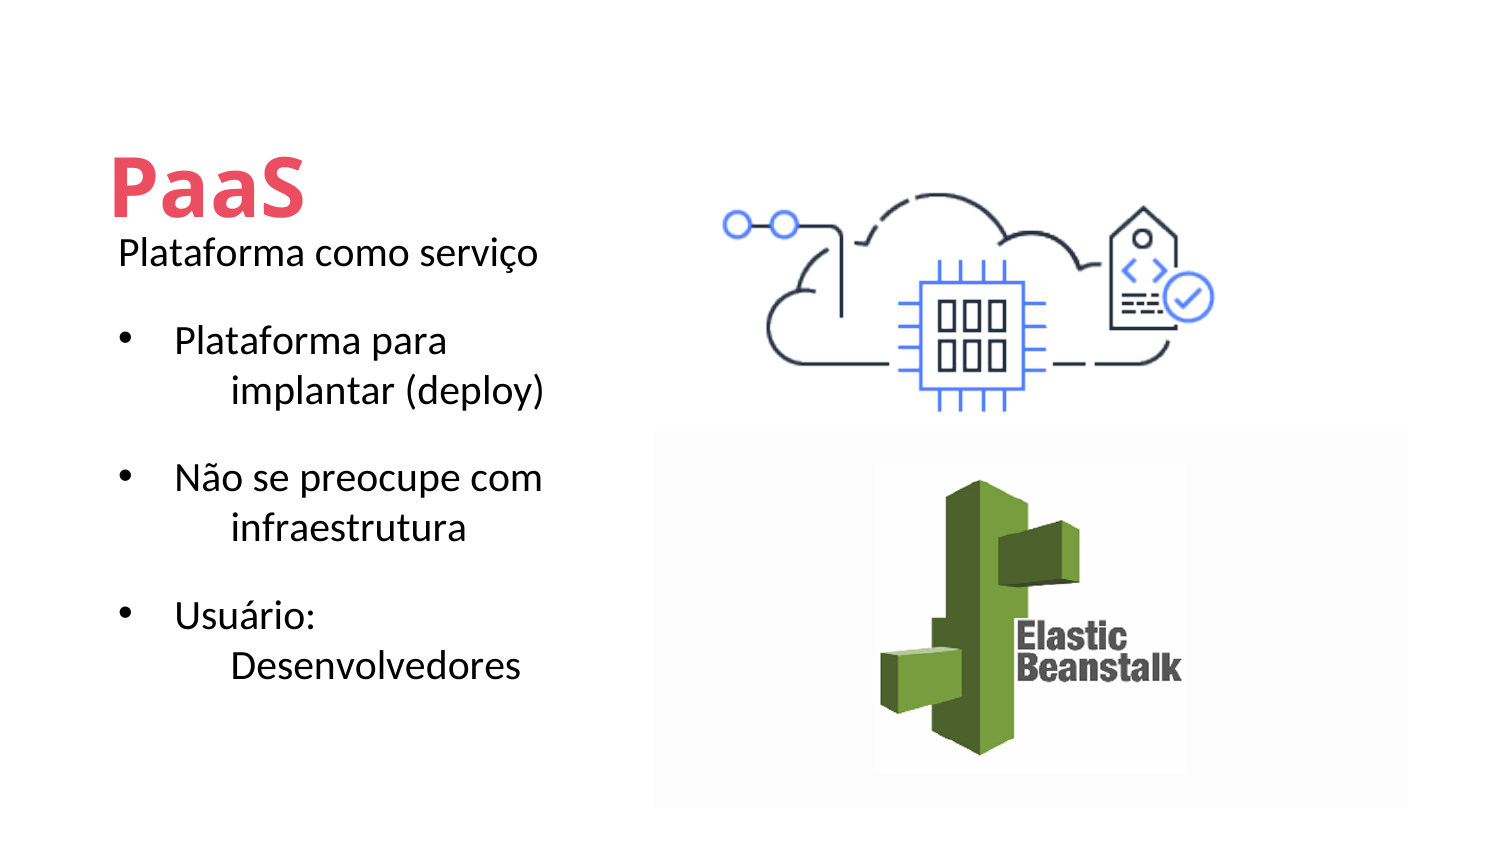

PaaS
Plataforma como serviço
Plataforma para implantar (deploy)
Não se preocupe com infraestrutura
Usuário: Desenvolvedores